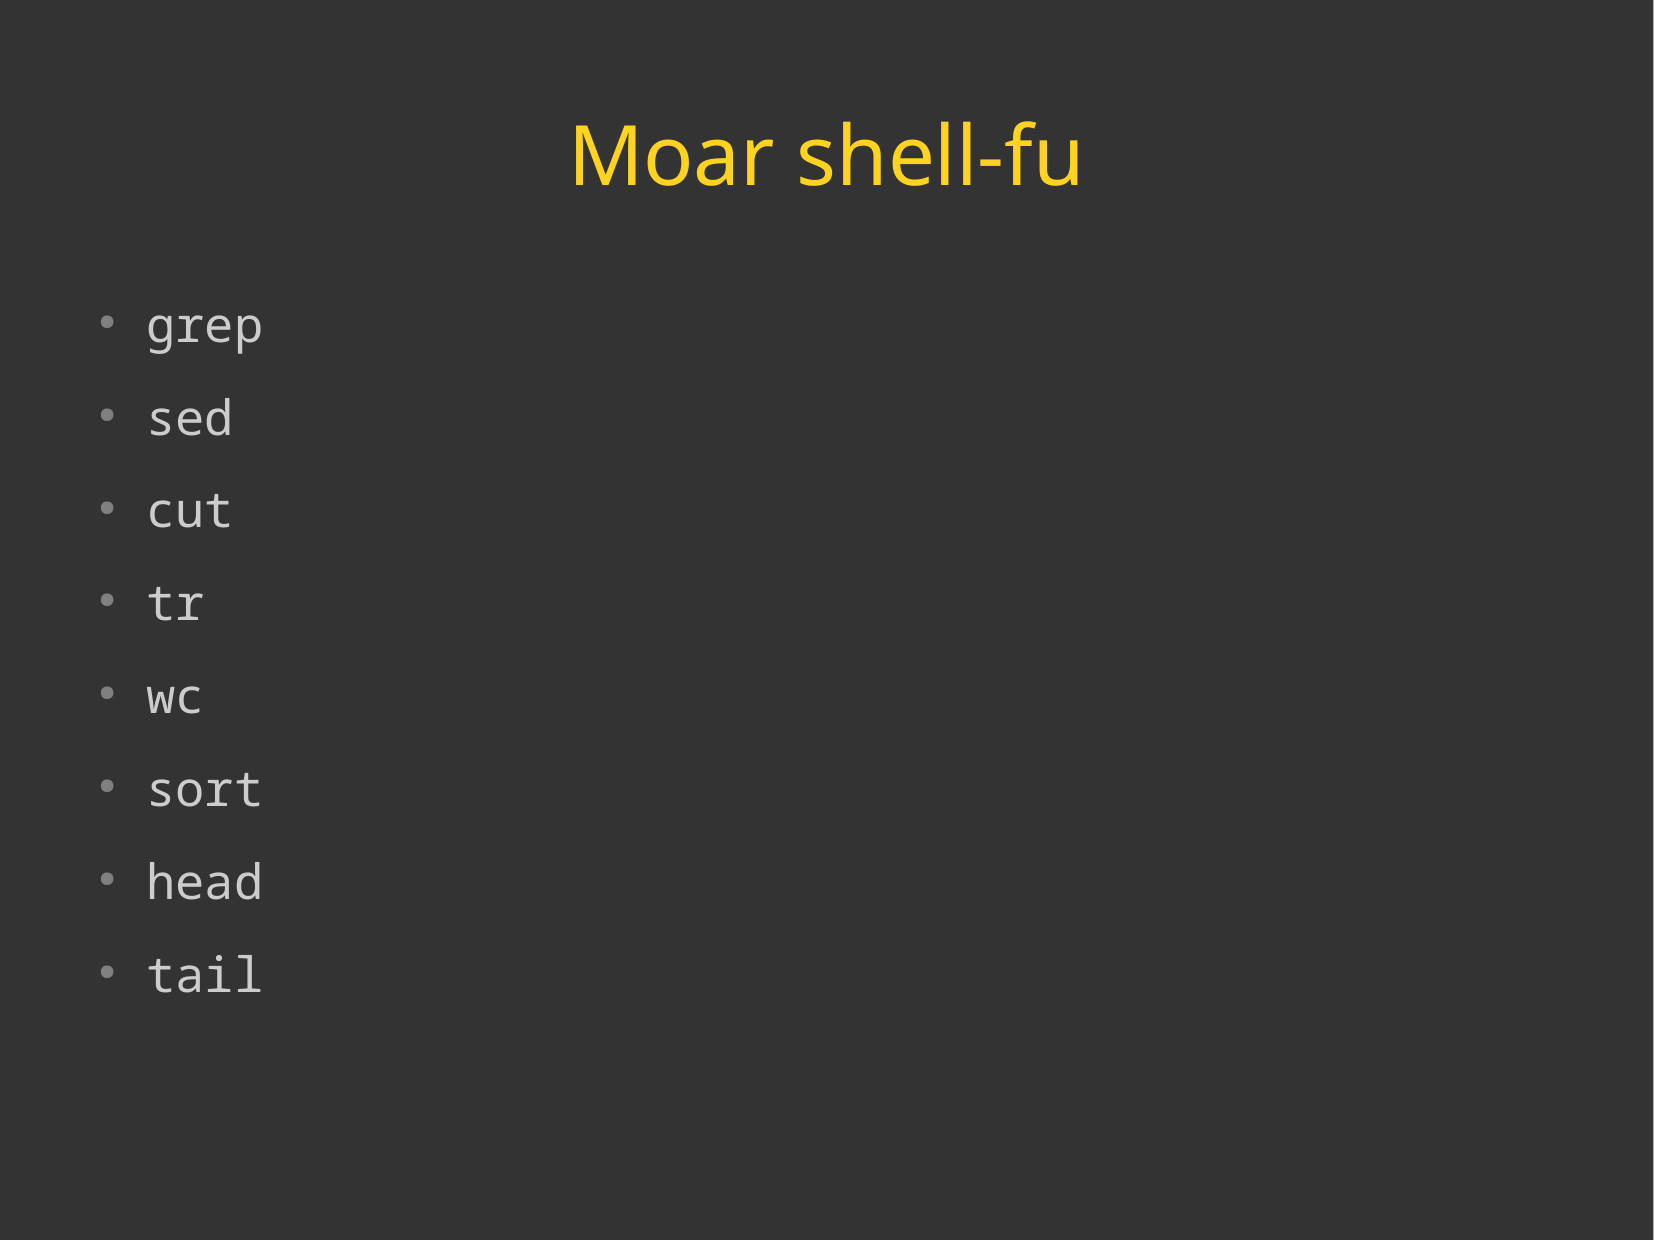

# Moar shell-fu
grep
sed
cut
tr
wc
sort
head
tail